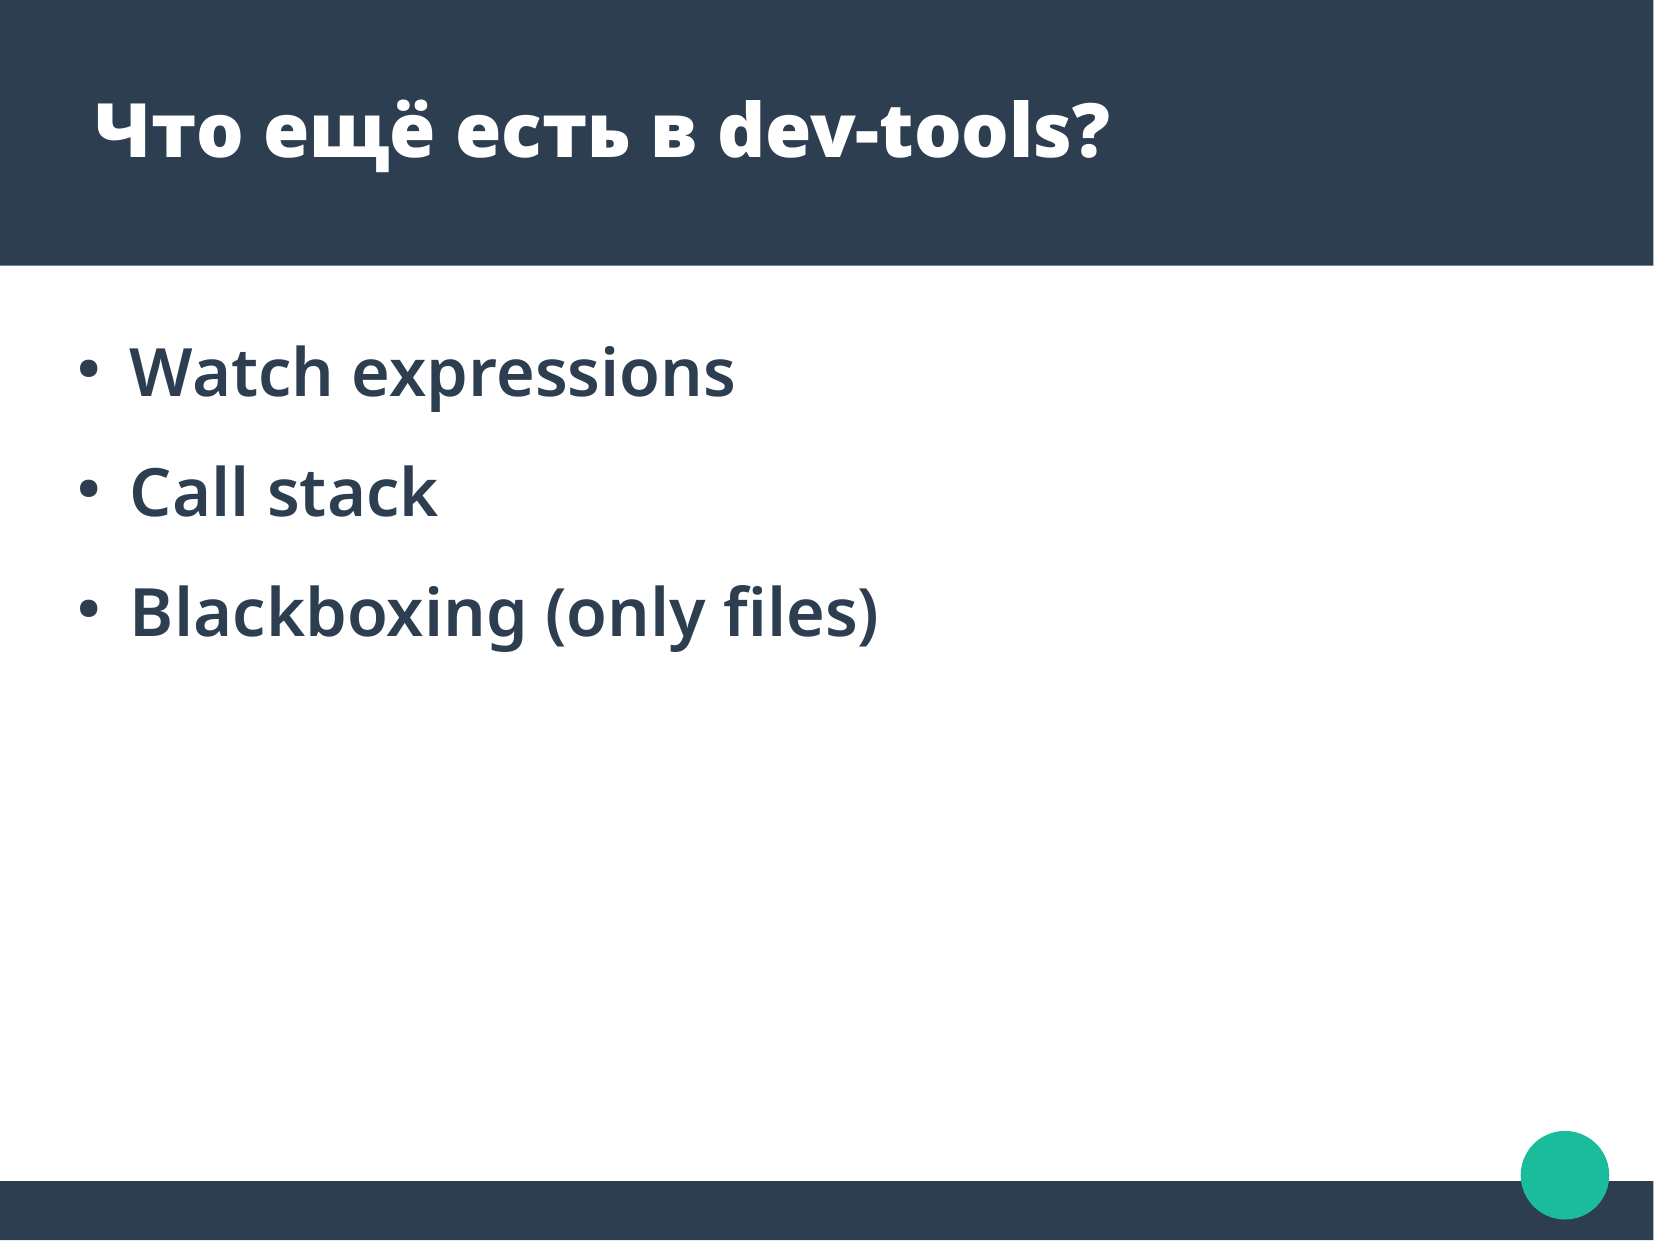

# Что ещё есть в dev-tools?
Watch expressions
Call stack
Blackboxing (only files)